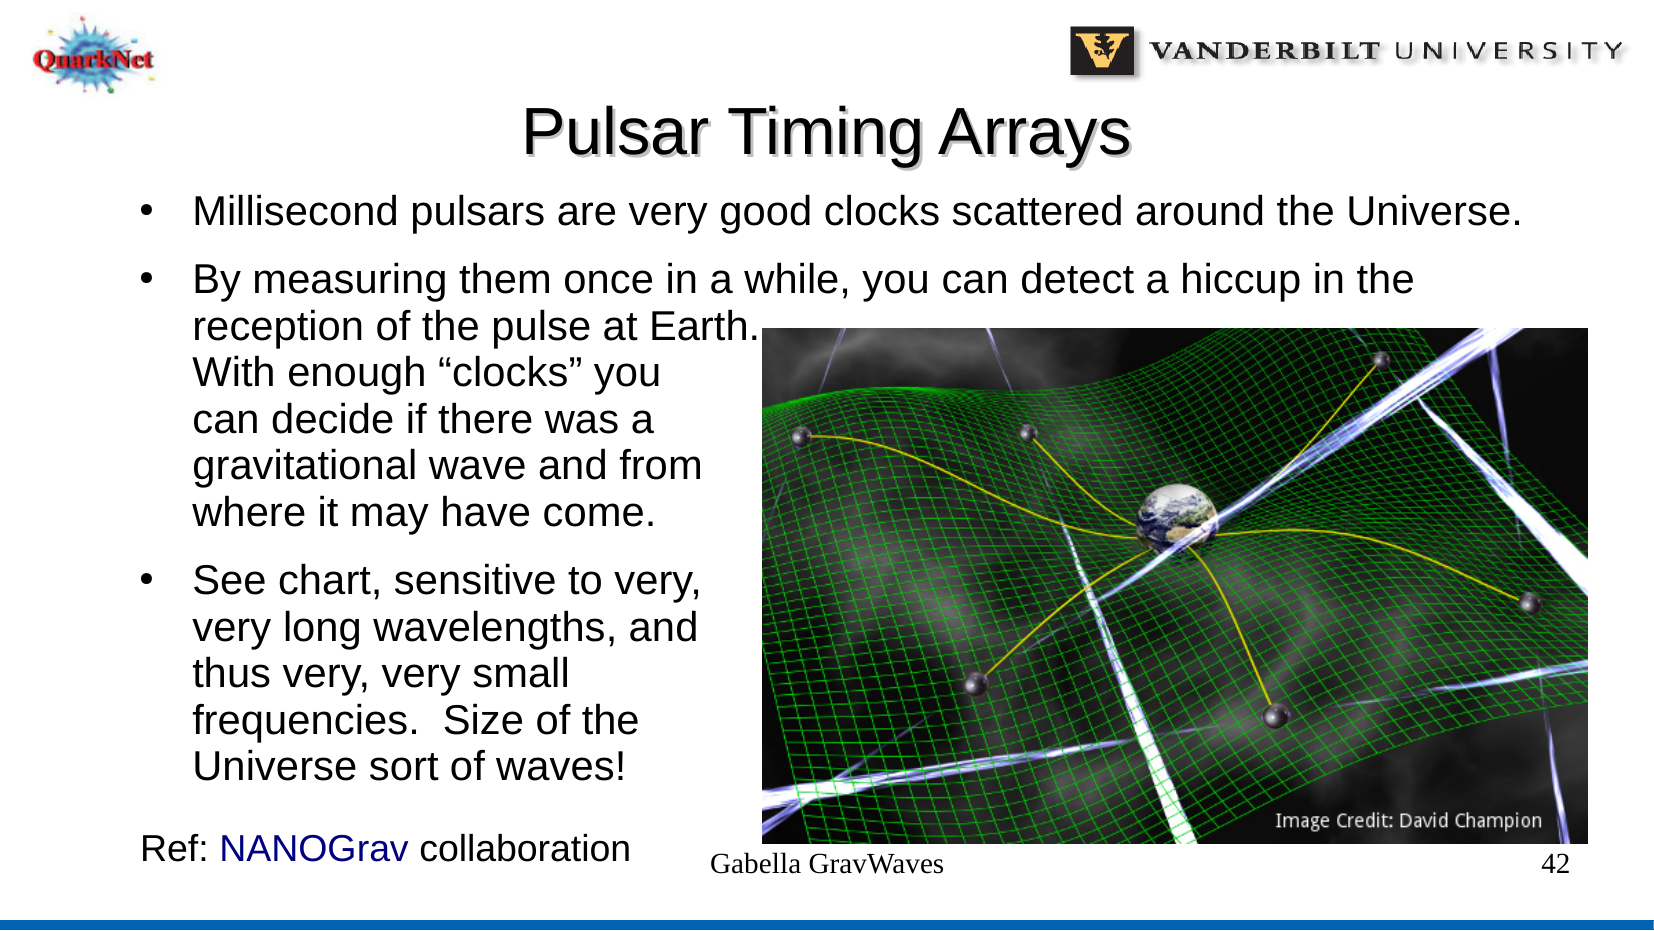

# Pulsar Timing Arrays
Millisecond pulsars are very good clocks scattered around the Universe.
By measuring them once in a while, you can detect a hiccup in the reception of the pulse at Earth.
With enough “clocks” you
can decide if there was a
gravitational wave and from
where it may have come.
See chart, sensitive to very,
very long wavelengths, and
thus very, very small
frequencies. Size of the
Universe sort of waves!
Ref: NANOGrav collaboration
Gabella GravWaves
42